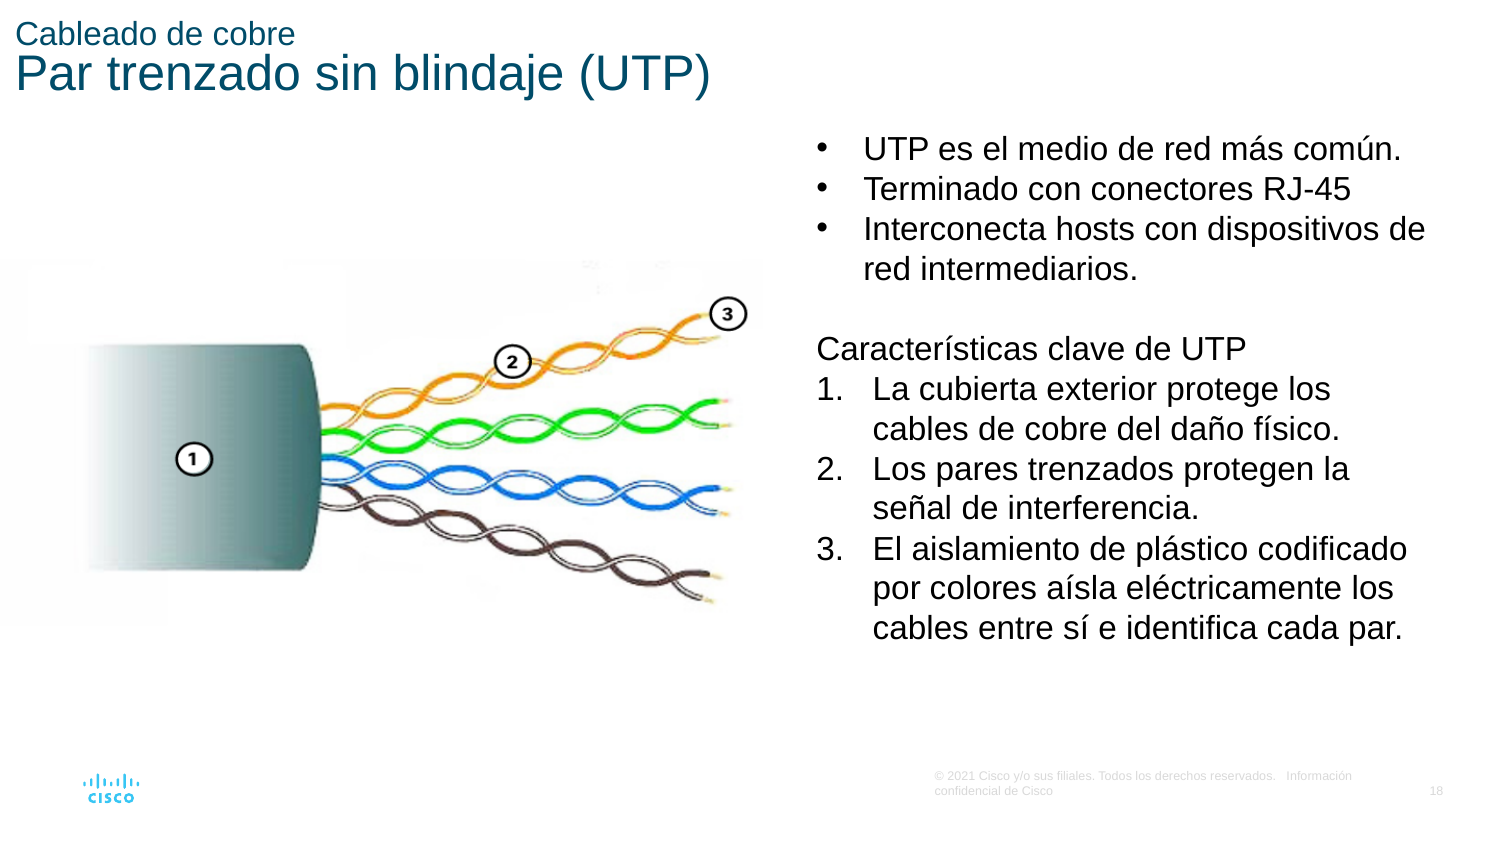

# Cableado de cobre Par trenzado sin blindaje (UTP)
UTP es el medio de red más común.
Terminado con conectores RJ-45
Interconecta hosts con dispositivos de red intermediarios.
Características clave de UTP
La cubierta exterior protege los cables de cobre del daño físico.
Los pares trenzados protegen la señal de interferencia.
El aislamiento de plástico codificado por colores aísla eléctricamente los cables entre sí e identifica cada par.